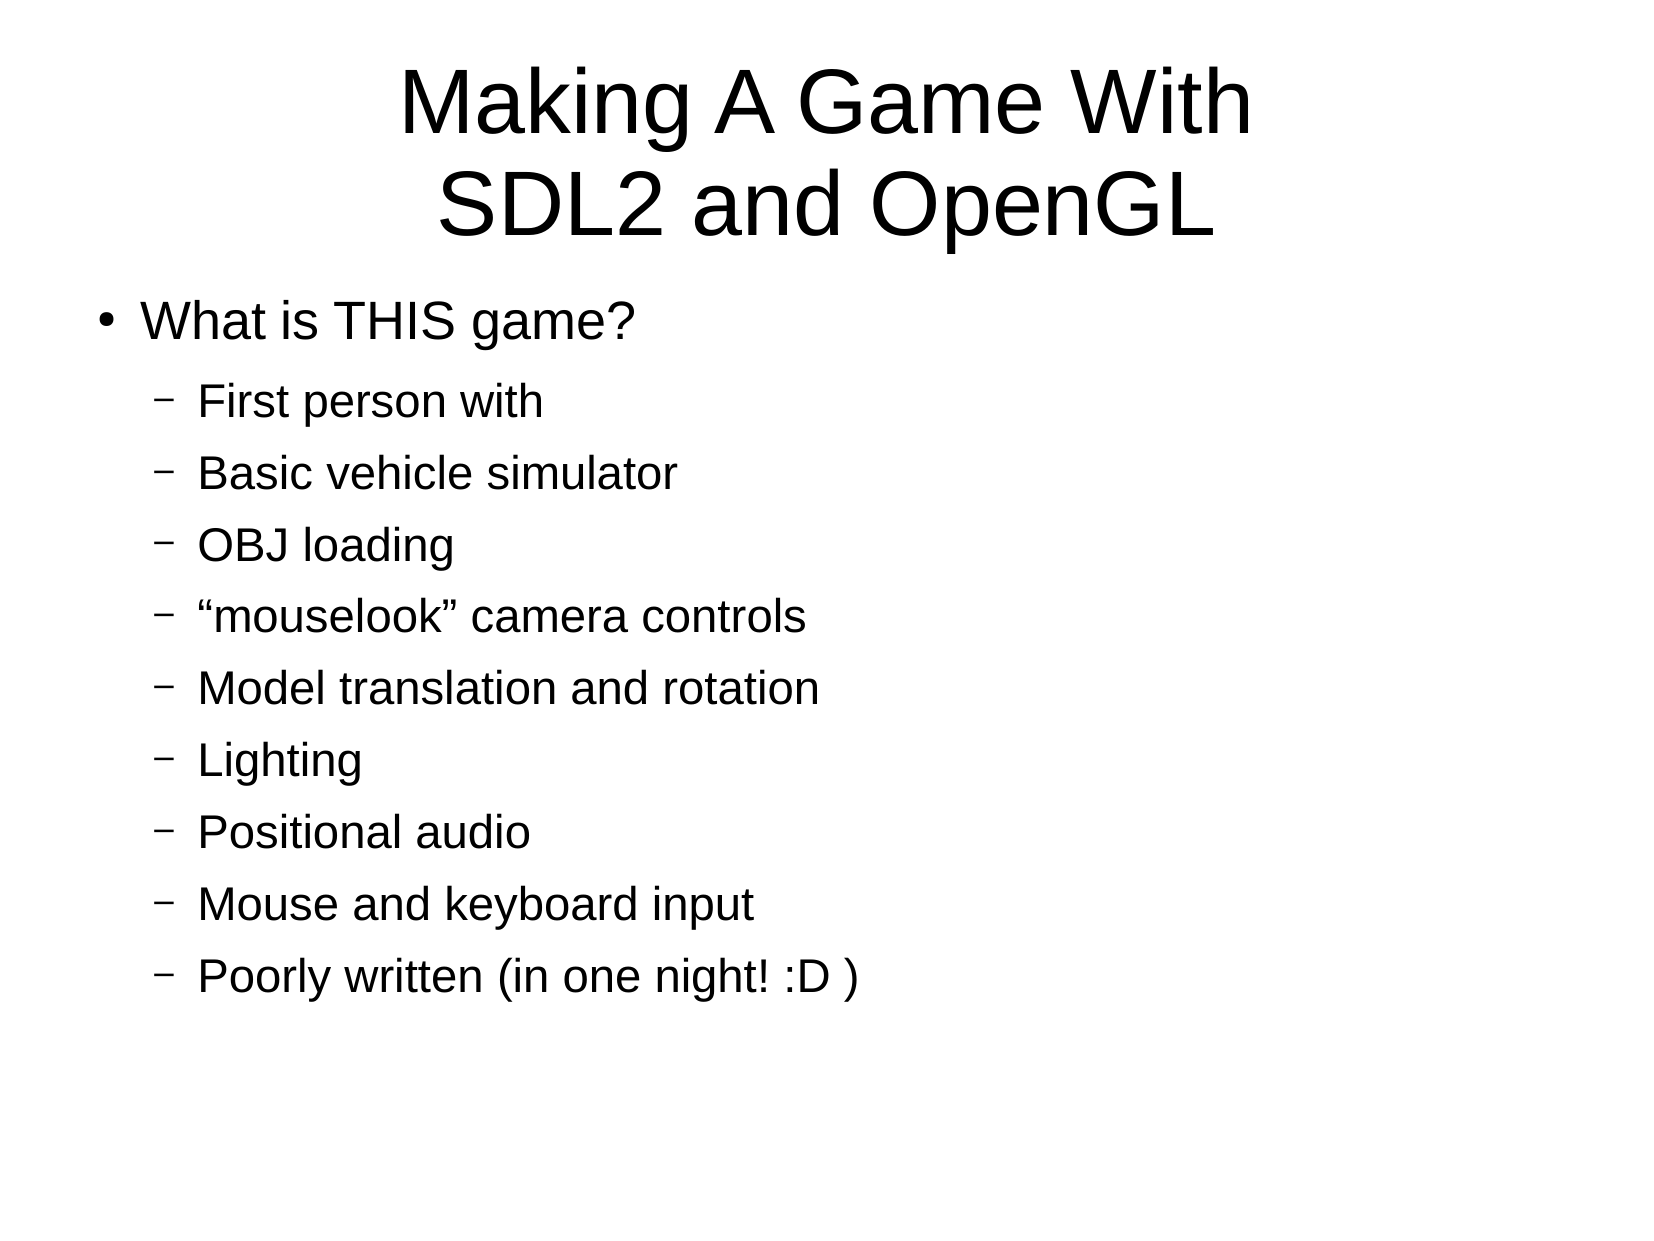

# Making A Game With SDL2 and OpenGL
What is THIS game?
First person with
Basic vehicle simulator
OBJ loading
“mouselook” camera controls
Model translation and rotation
Lighting
Positional audio
Mouse and keyboard input
Poorly written (in one night! :D )